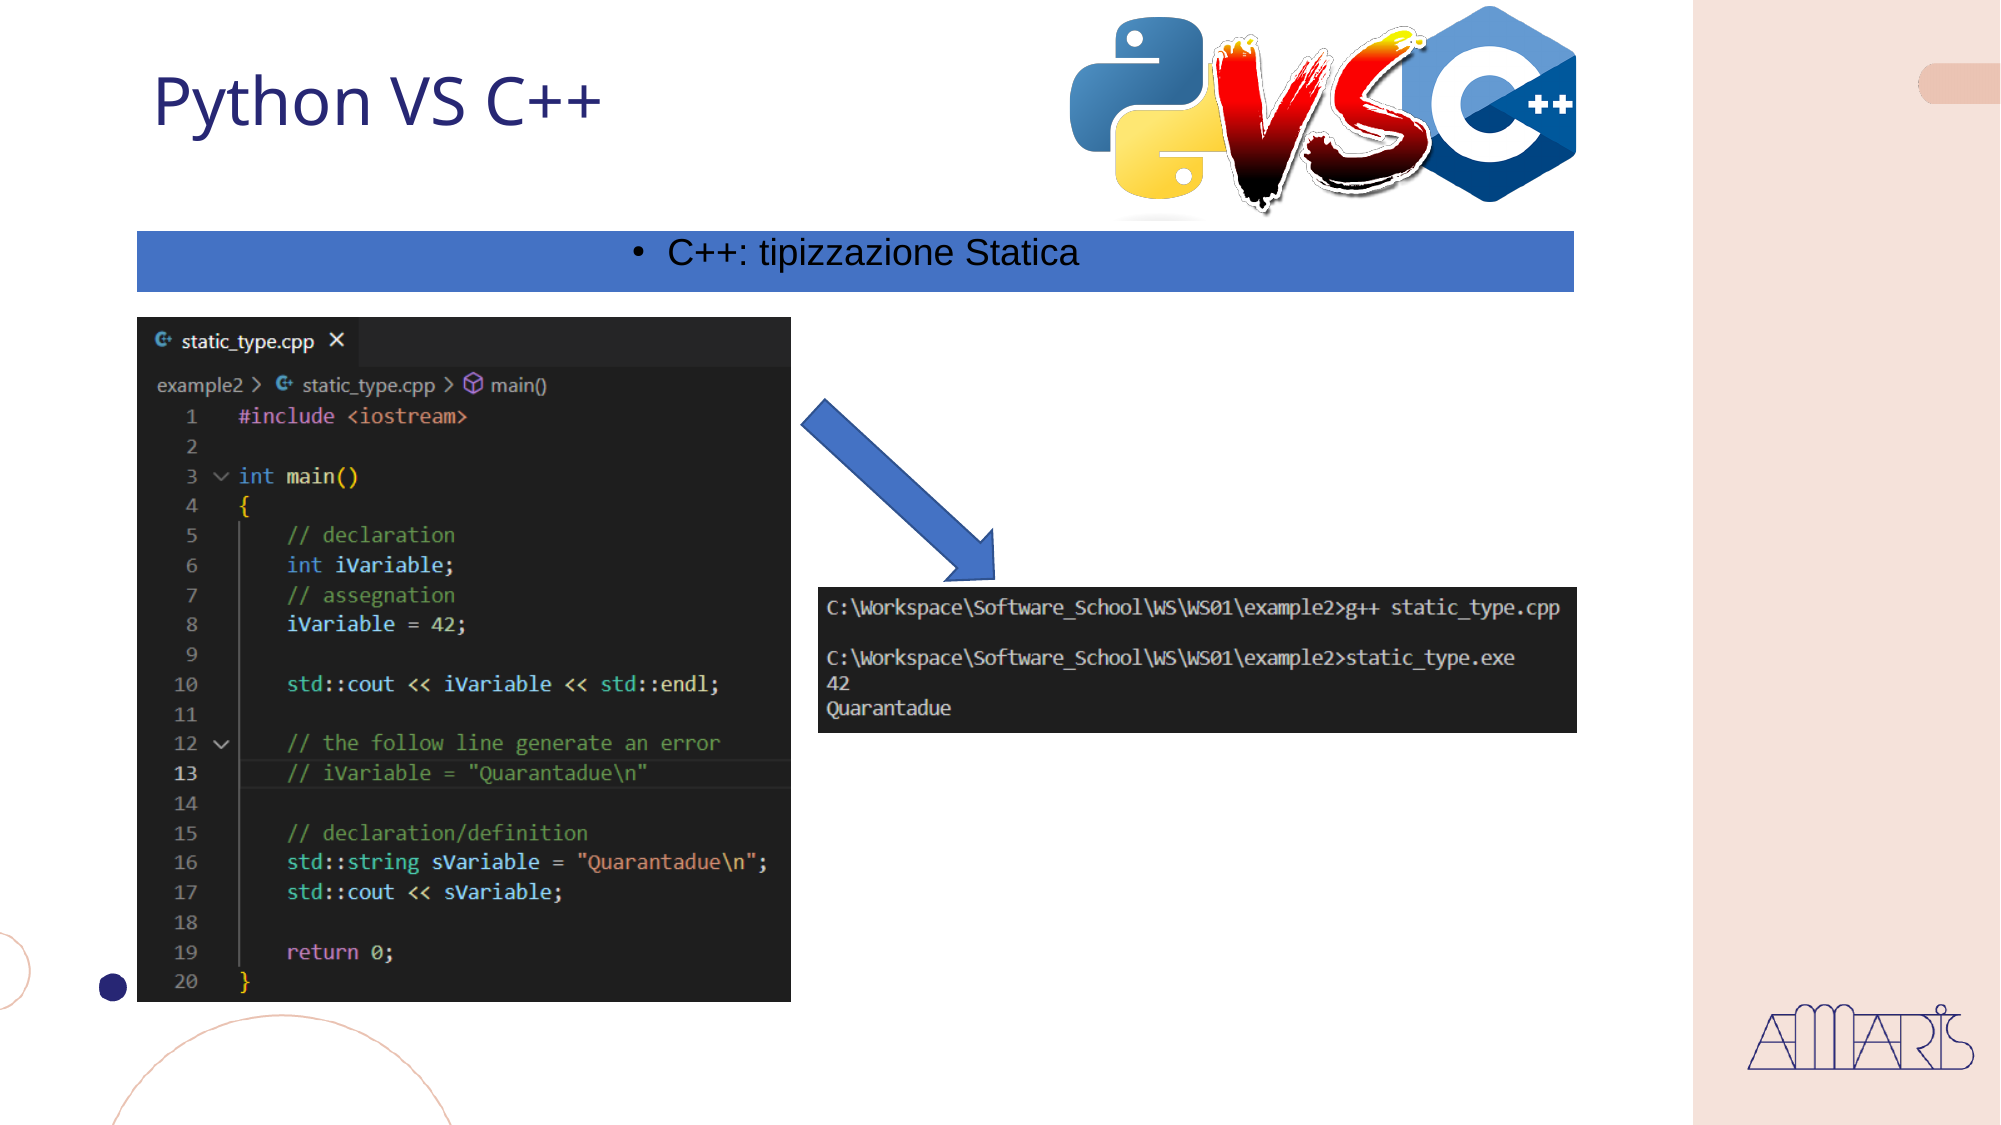

# Python VS C++
| C++: tipizzazione Statica |
| --- |